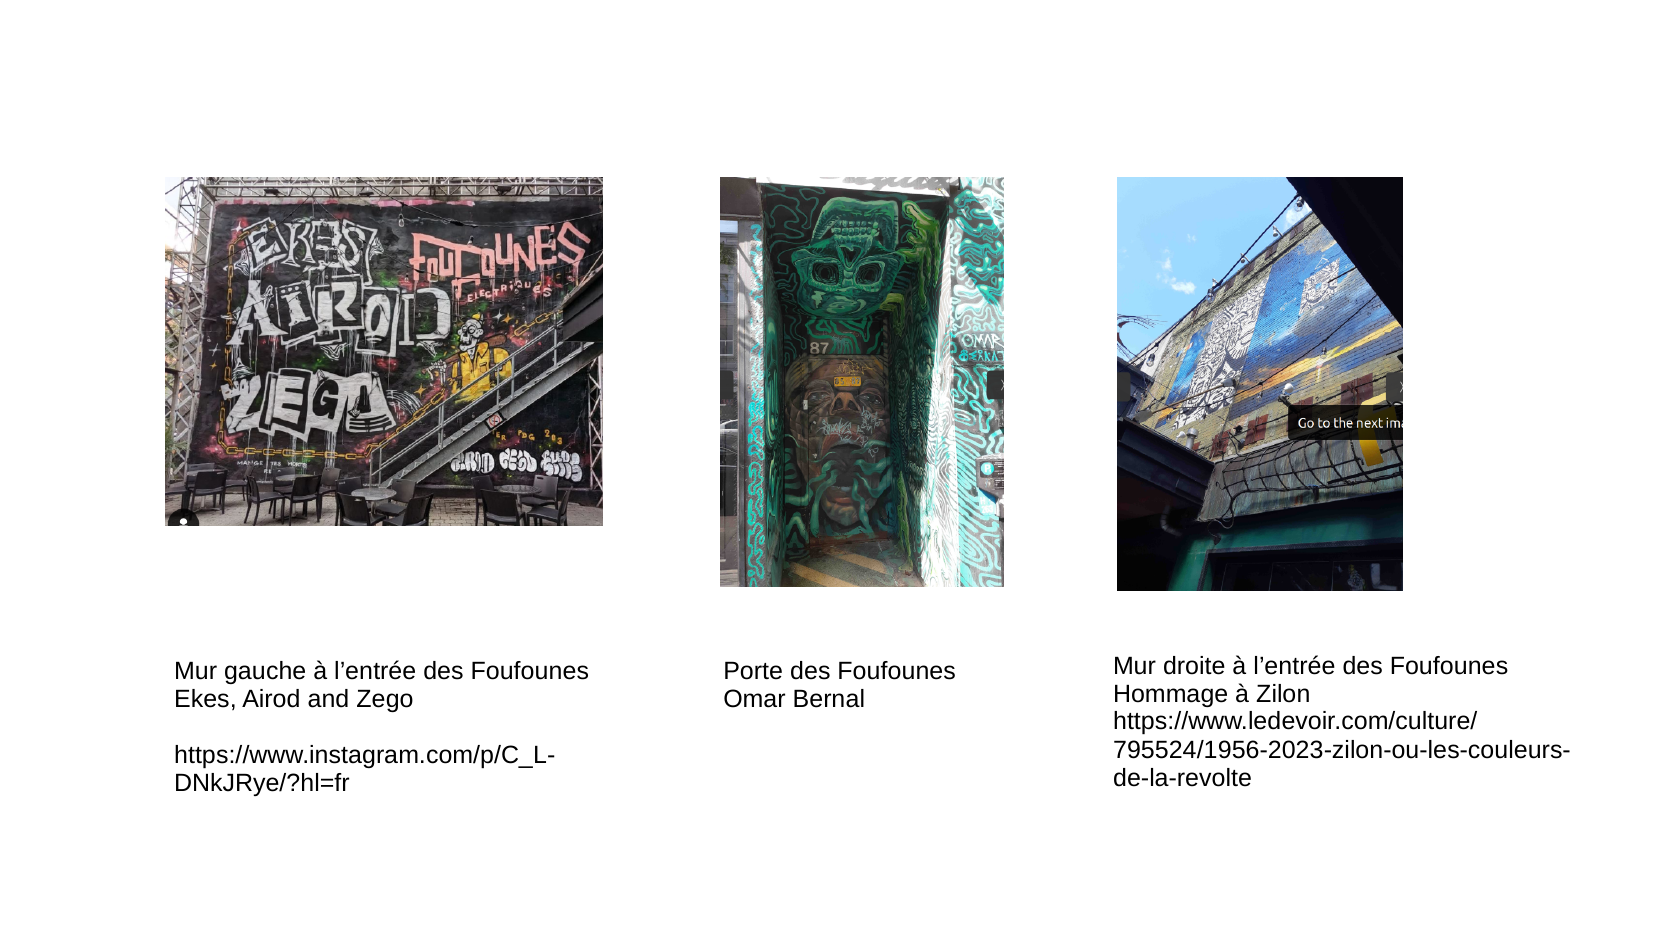

Mur droite à l’entrée des Foufounes
Hommage à Zilon
https://www.ledevoir.com/culture/795524/1956-2023-zilon-ou-les-couleurs-de-la-revolte
Mur gauche à l’entrée des Foufounes
Ekes, Airod and Zego
https://www.instagram.com/p/C_L-DNkJRye/?hl=fr
Porte des Foufounes
Omar Bernal